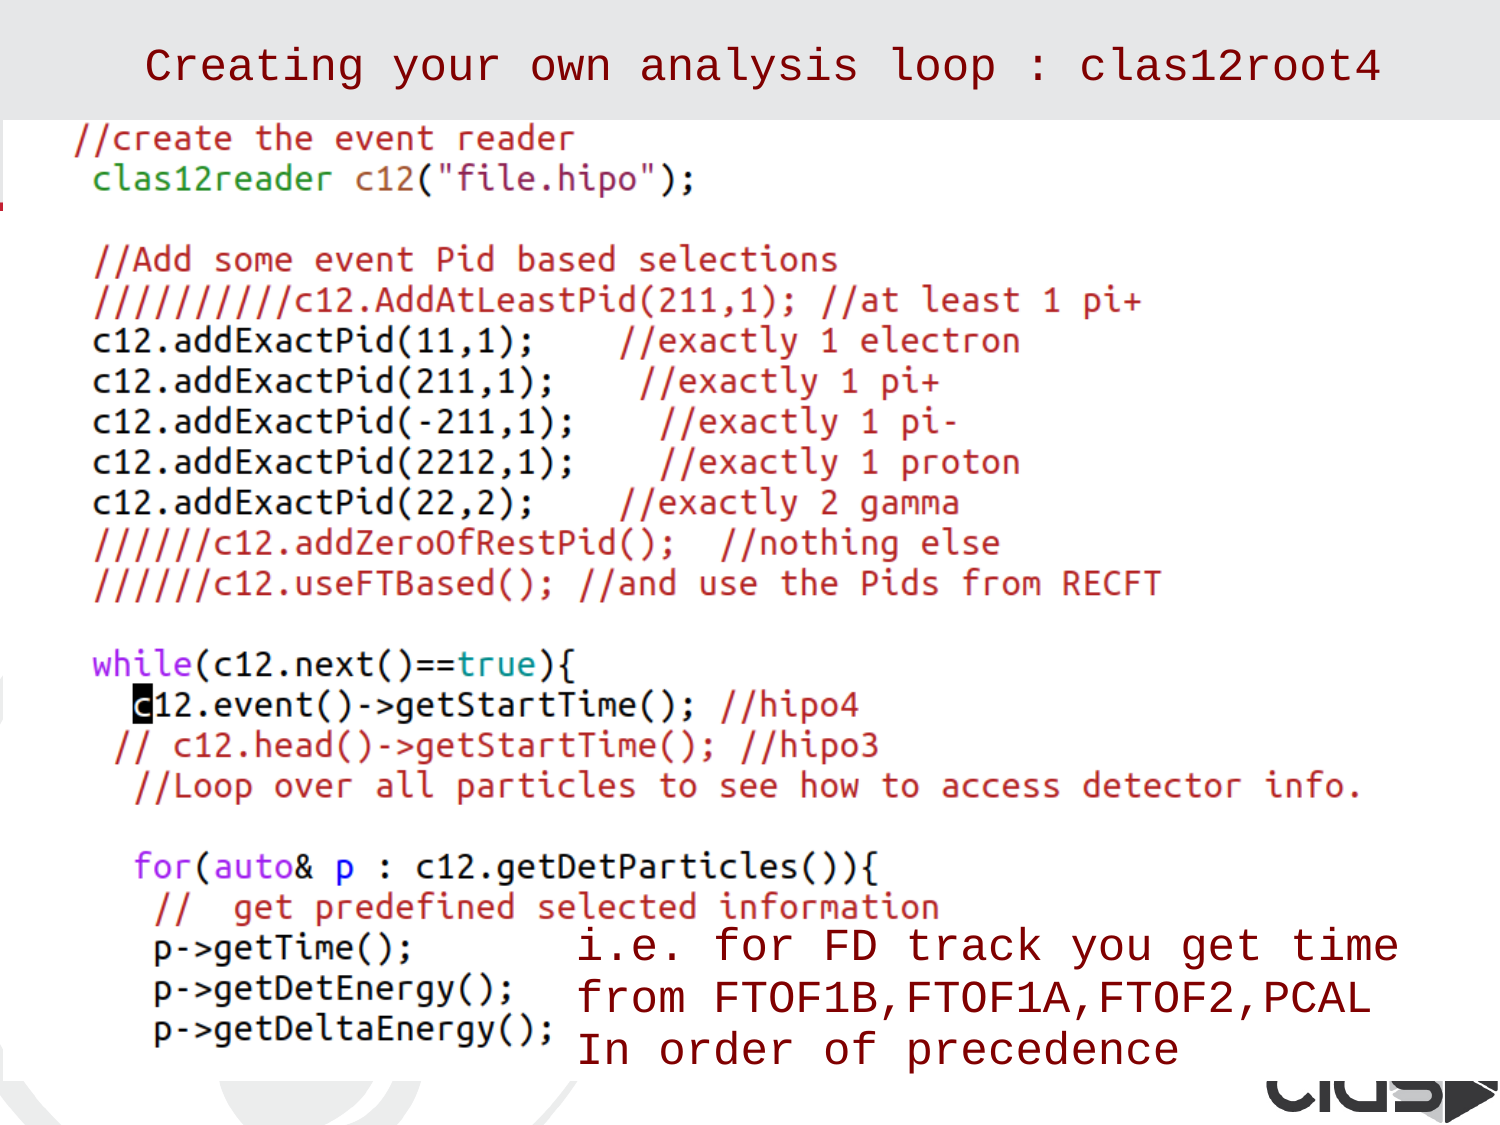

Creating your own analysis loop : clas12root4
i.e. for FD track you get time
from FTOF1B,FTOF1A,FTOF2,PCAL
In order of precedence